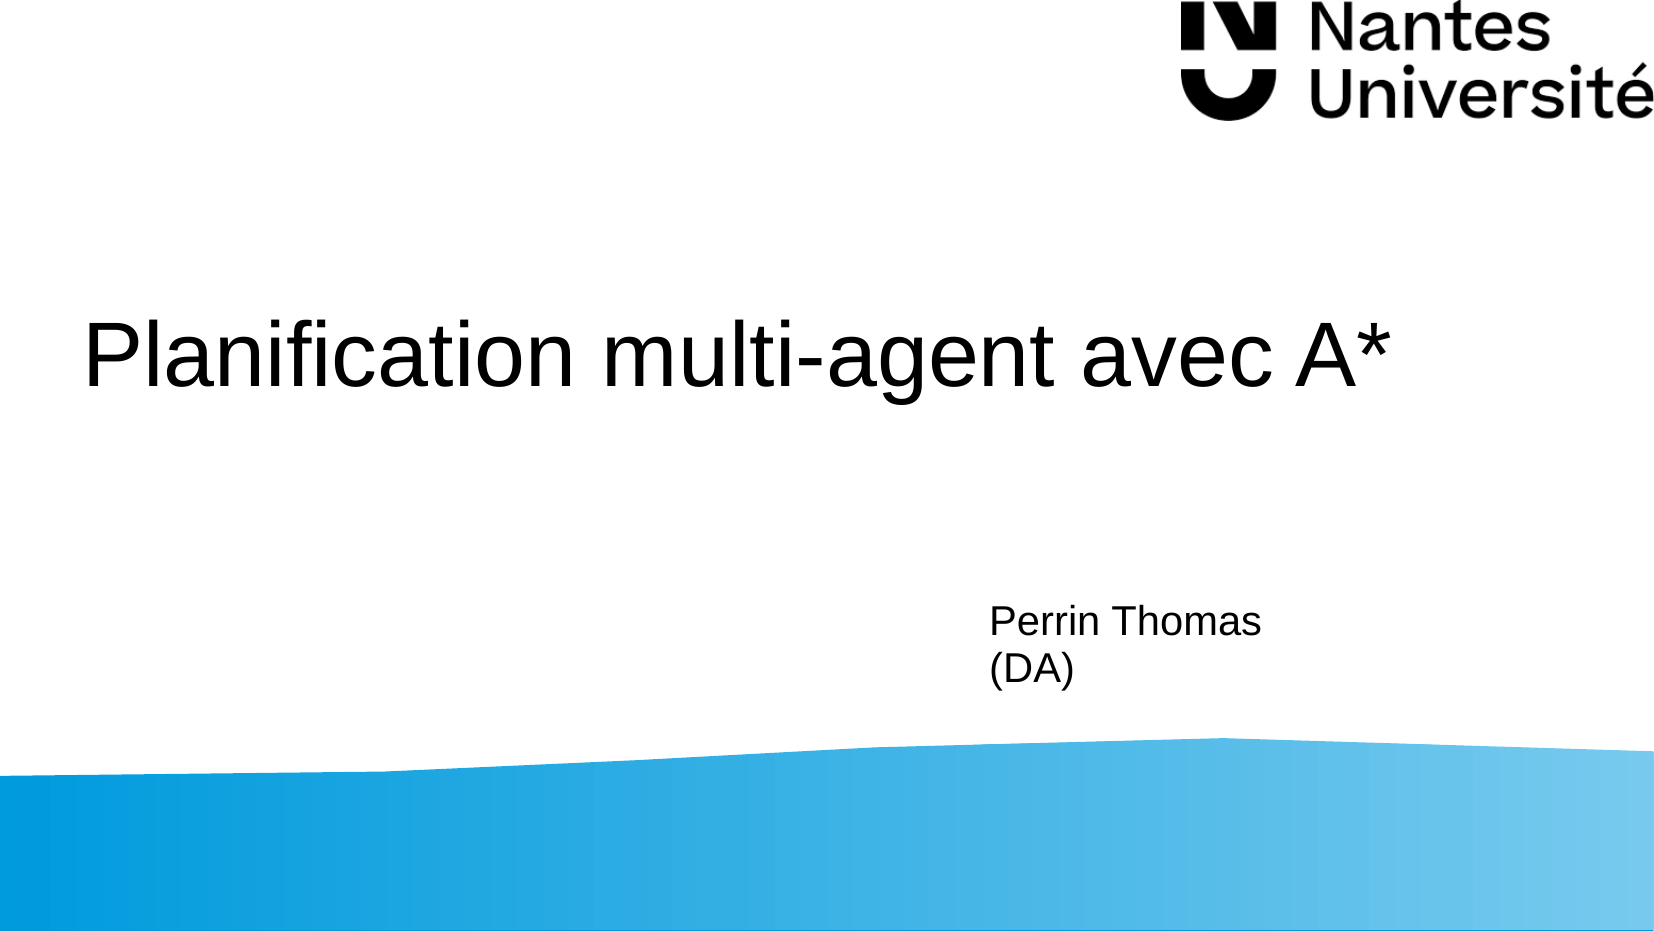

# Planification multi-agent avec A*
Perrin Thomas
(DA)